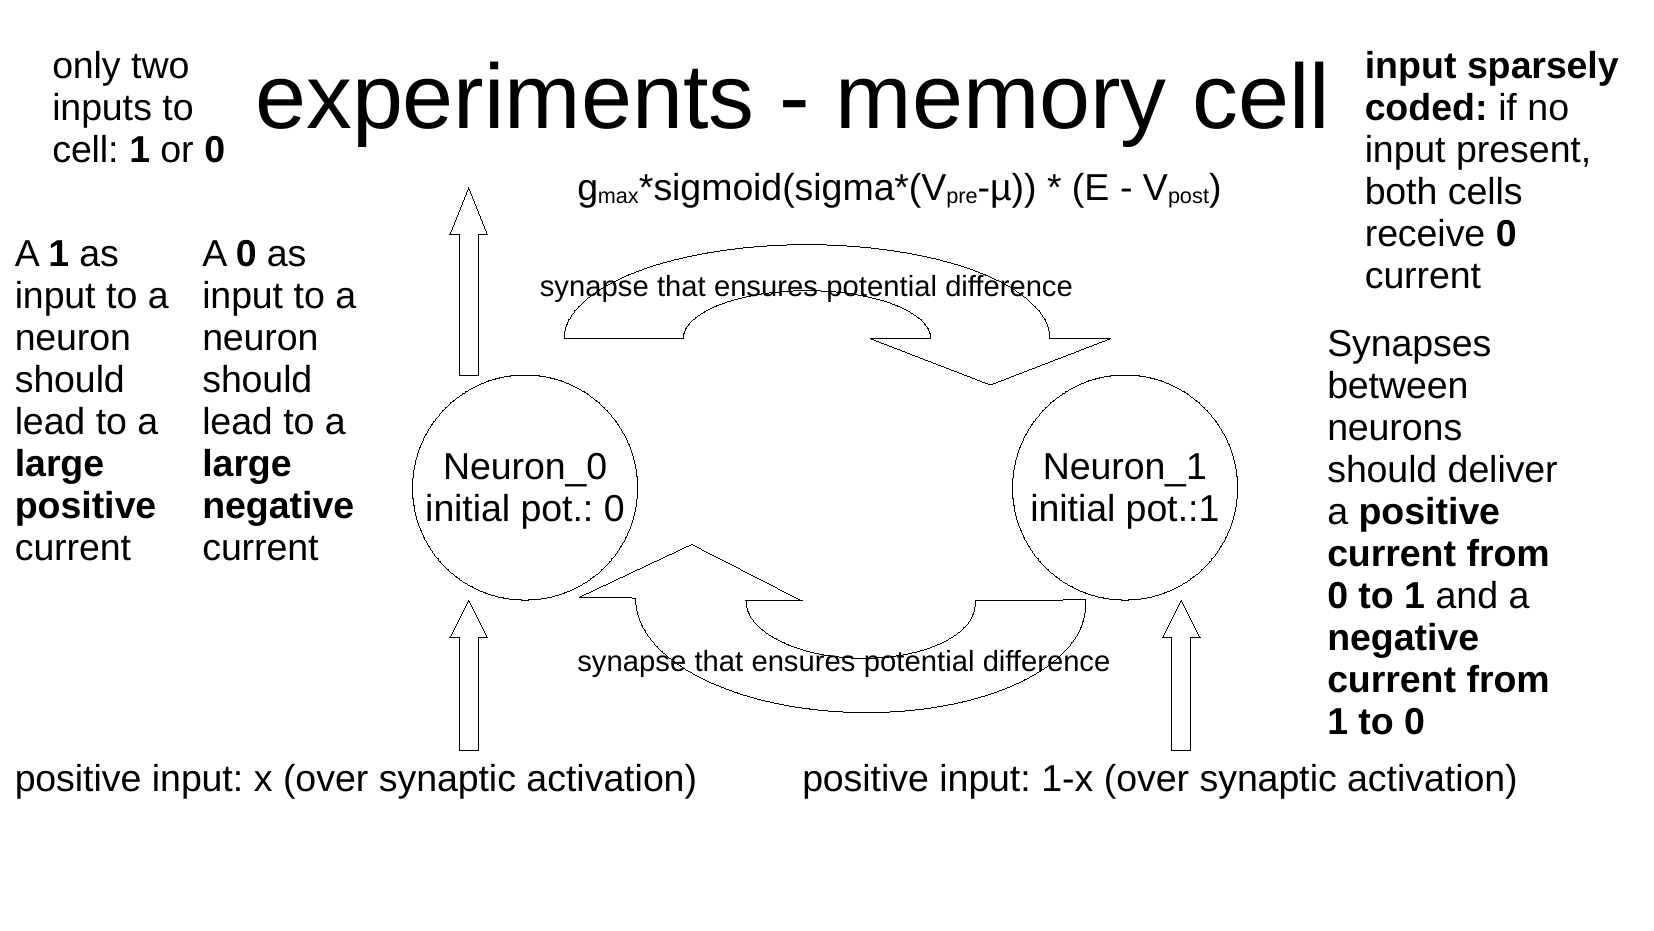

# experiments - memory cell
only two inputs to cell: 1 or 0
input sparsely coded: if no input present, both cells receive 0 current
gmax*sigmoid(sigma*(Vpre-µ)) * (E - Vpost)
A 1 as input to a neuron should lead to a large positive current
A 0 as input to a neuron should lead to a large negative current
synapse that ensures potential difference
Synapses between neurons should deliver a positive current from 0 to 1 and a negative current from 1 to 0
Neuron_0
initial pot.: 0
Neuron_1
initial pot.:1
synapse that ensures potential difference
positive input: x (over synaptic activation)
positive input: 1-x (over synaptic activation)